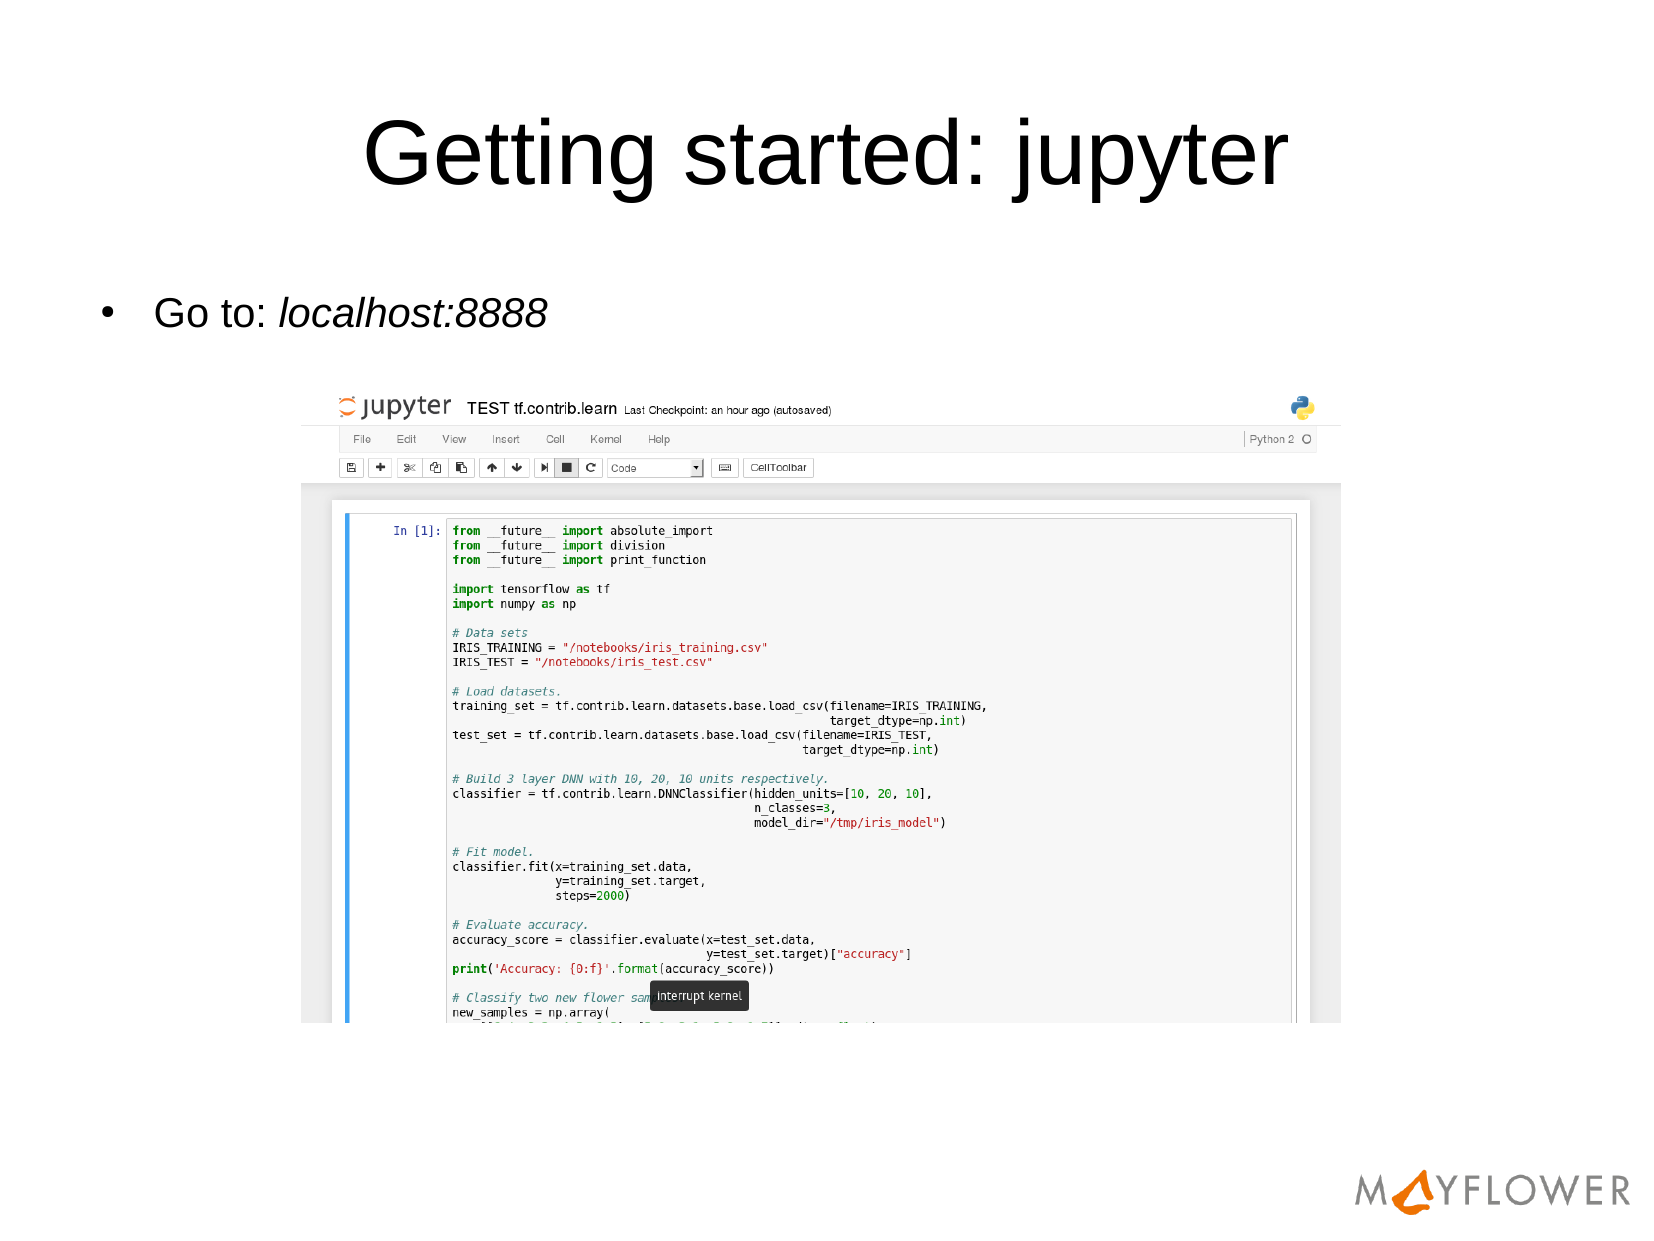

# Getting started: jupyter
Go to: localhost:8888